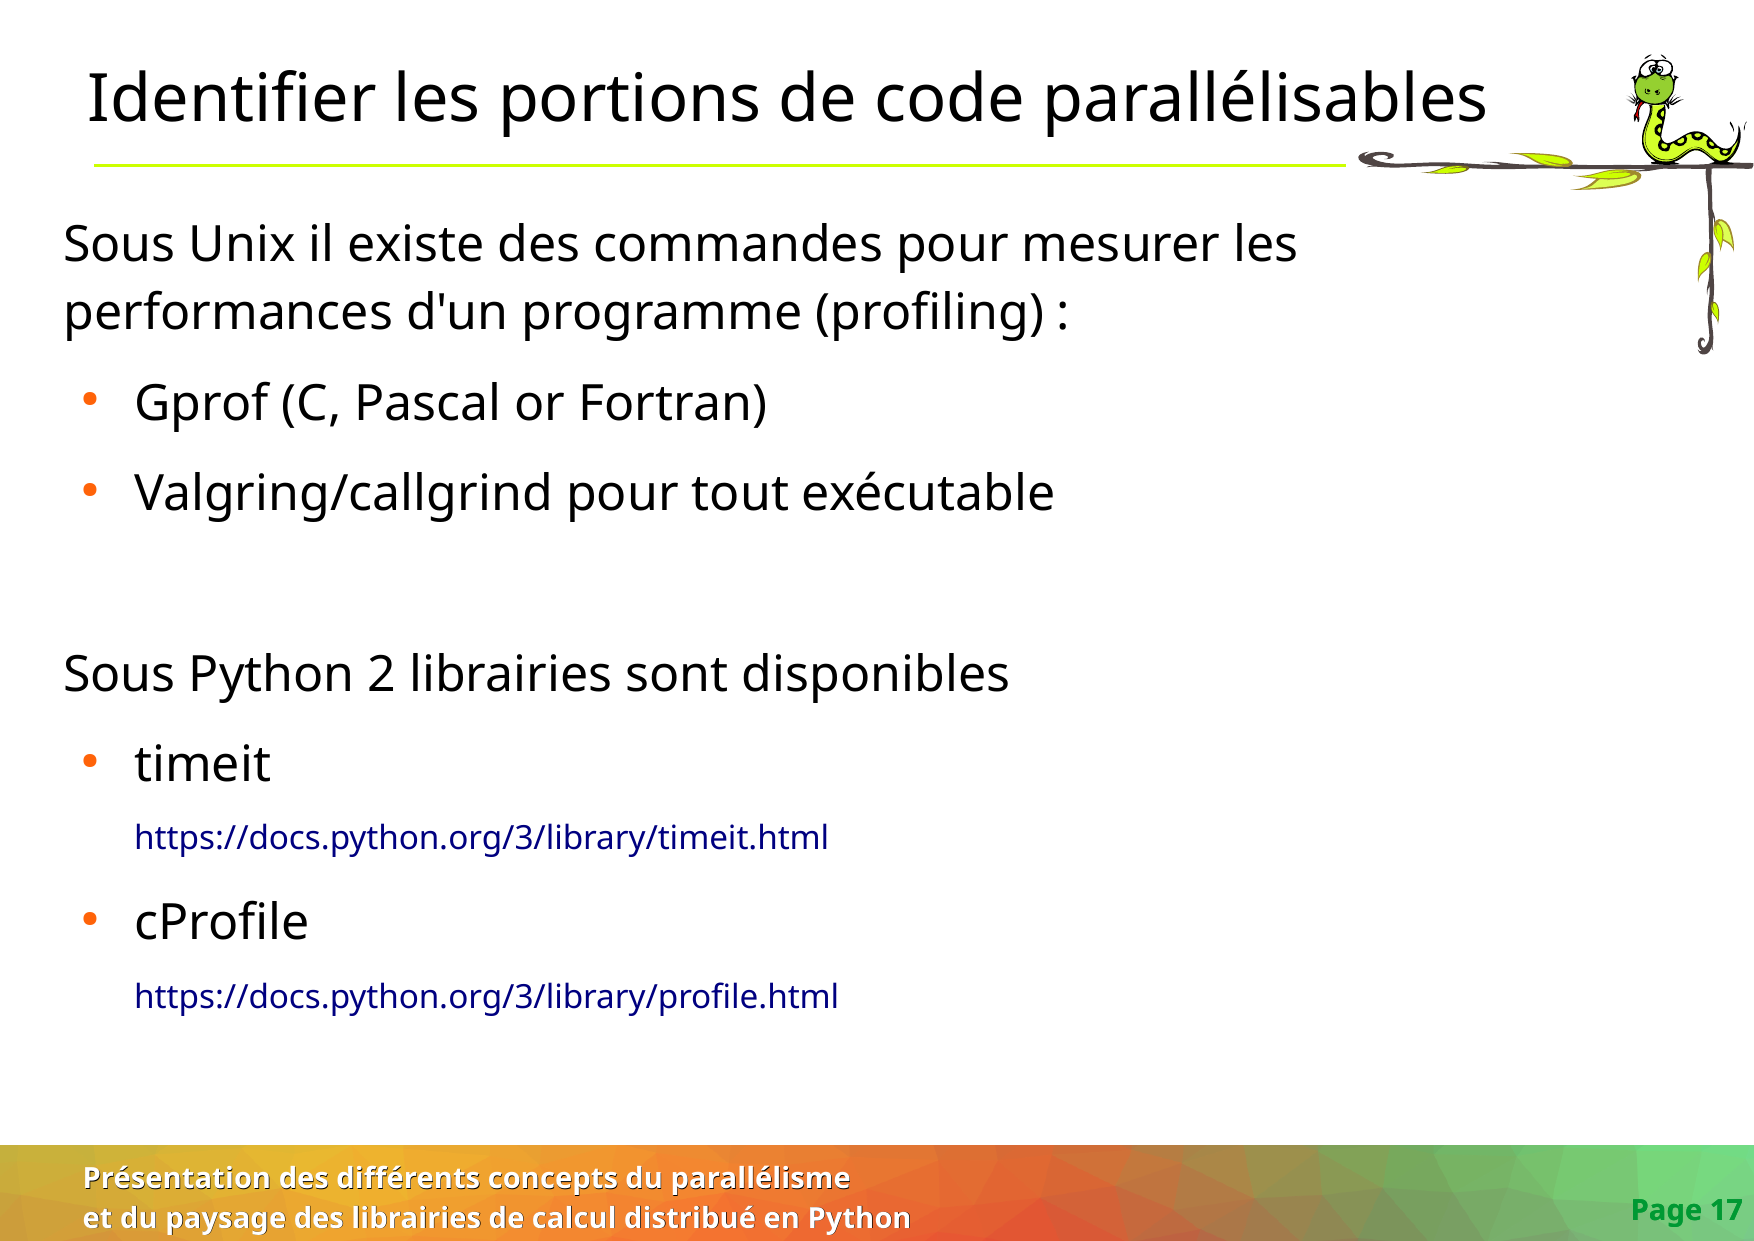

# Identifier les portions de code parallélisables
Sous Unix il existe des commandes pour mesurer les performances d'un programme (profiling) :
Gprof (C, Pascal or Fortran)
Valgring/callgrind pour tout exécutable
Sous Python 2 librairies sont disponibles
timeit
https://docs.python.org/3/library/timeit.html
cProfile
https://docs.python.org/3/library/profile.html
17